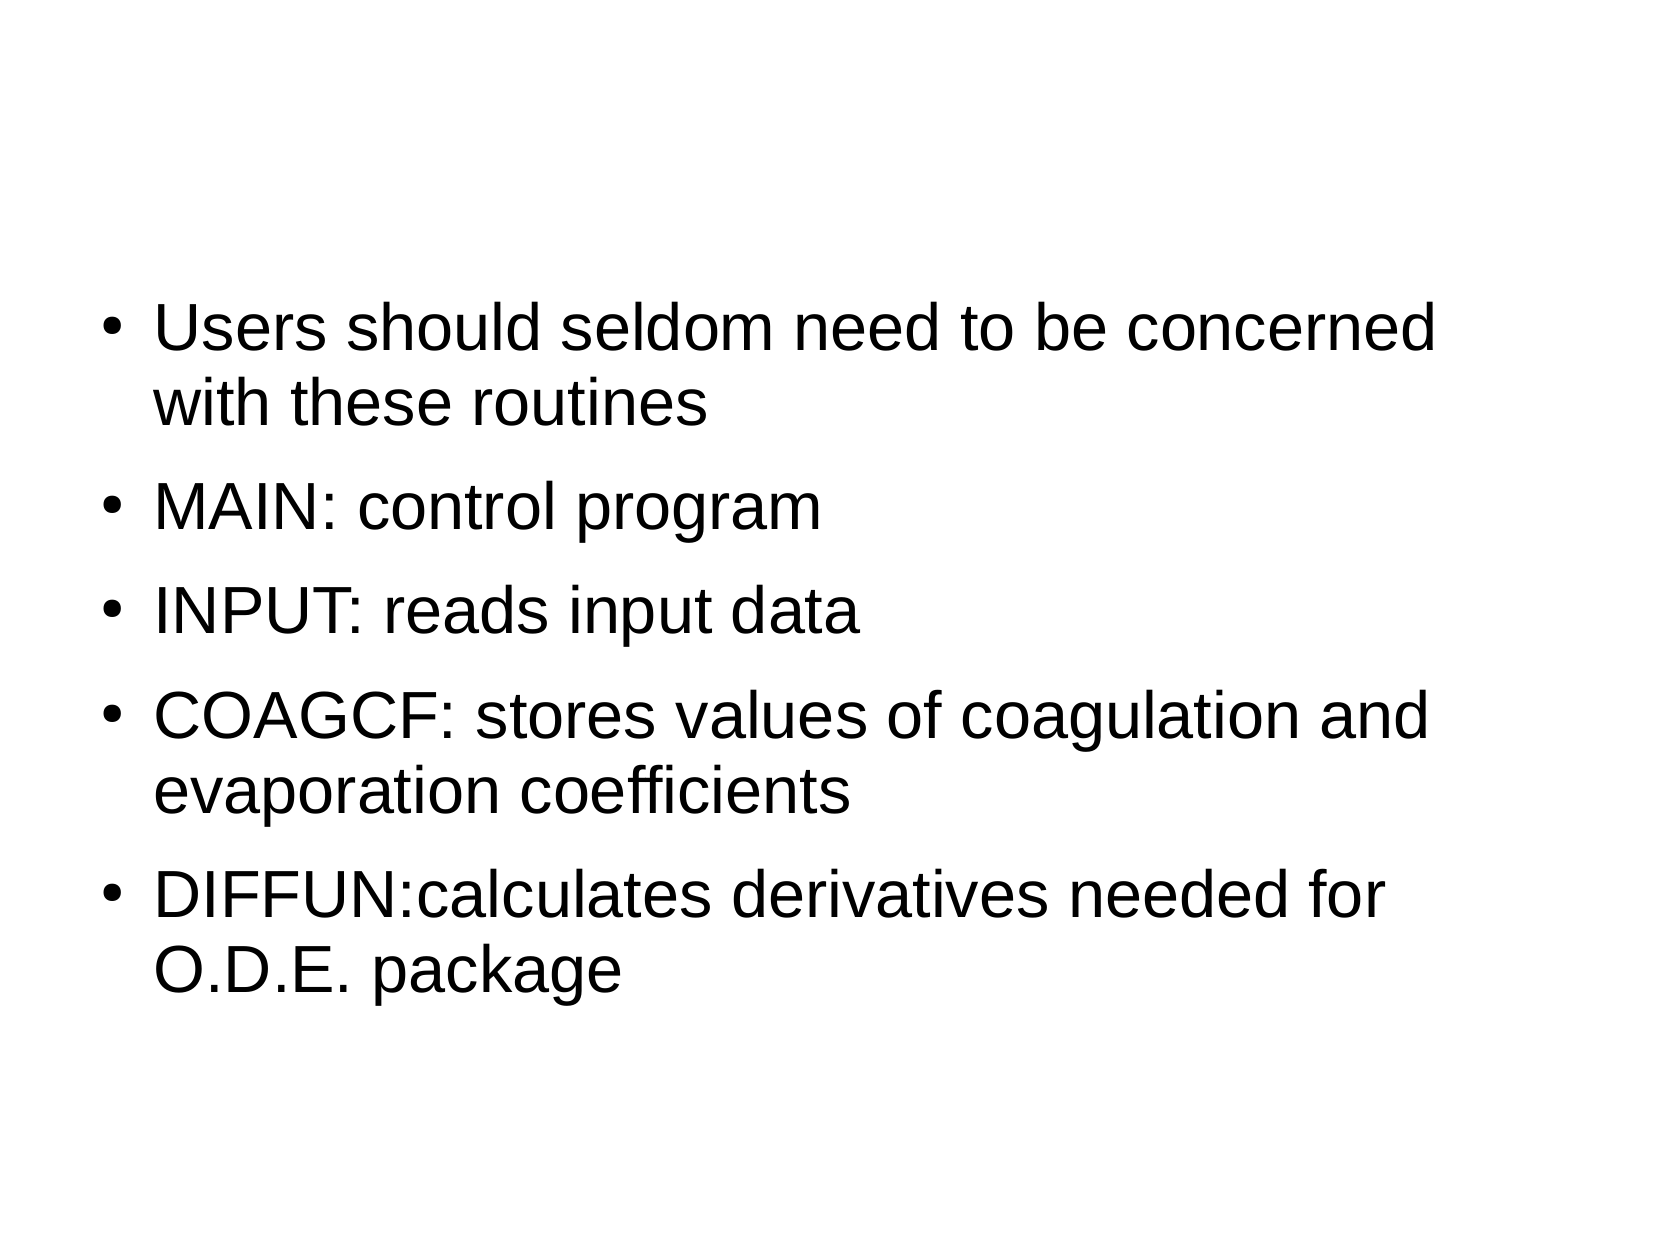

#
Users should seldom need to be concerned with these routines
MAIN: control program
INPUT: reads input data
COAGCF: stores values of coagulation and evaporation coefficients
DIFFUN:calculates derivatives needed for O.D.E. package